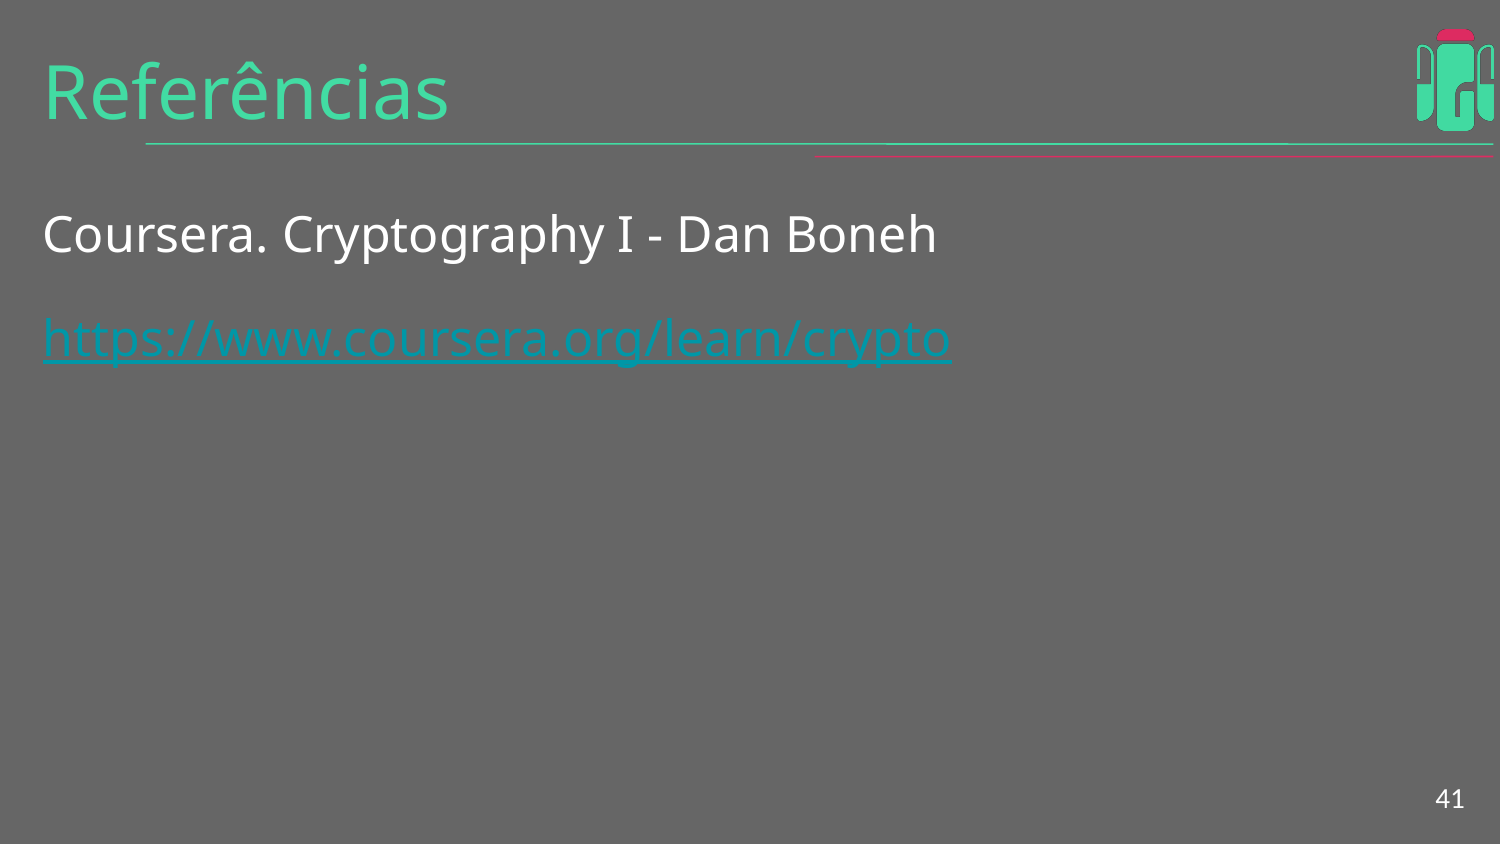

# Referências
Coursera. Cryptography I - Dan Boneh
https://www.coursera.org/learn/crypto